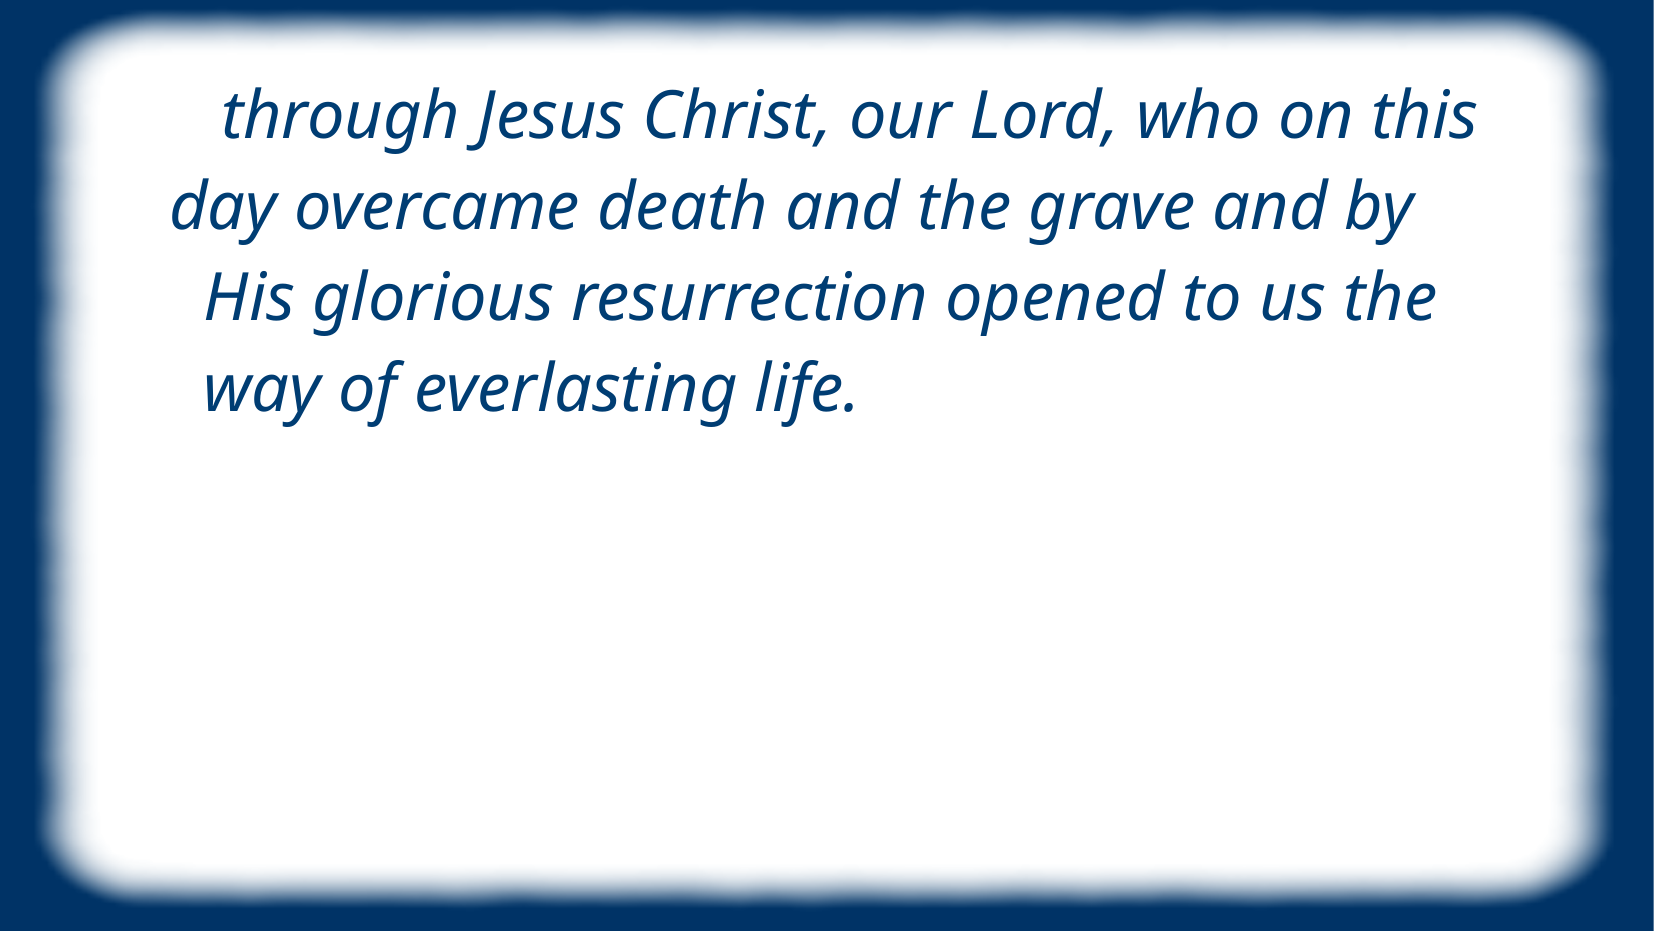

through Jesus Christ, our Lord, who on this day overcame death and the grave and by
 His glorious resurrection opened to us the
 way of everlasting life.